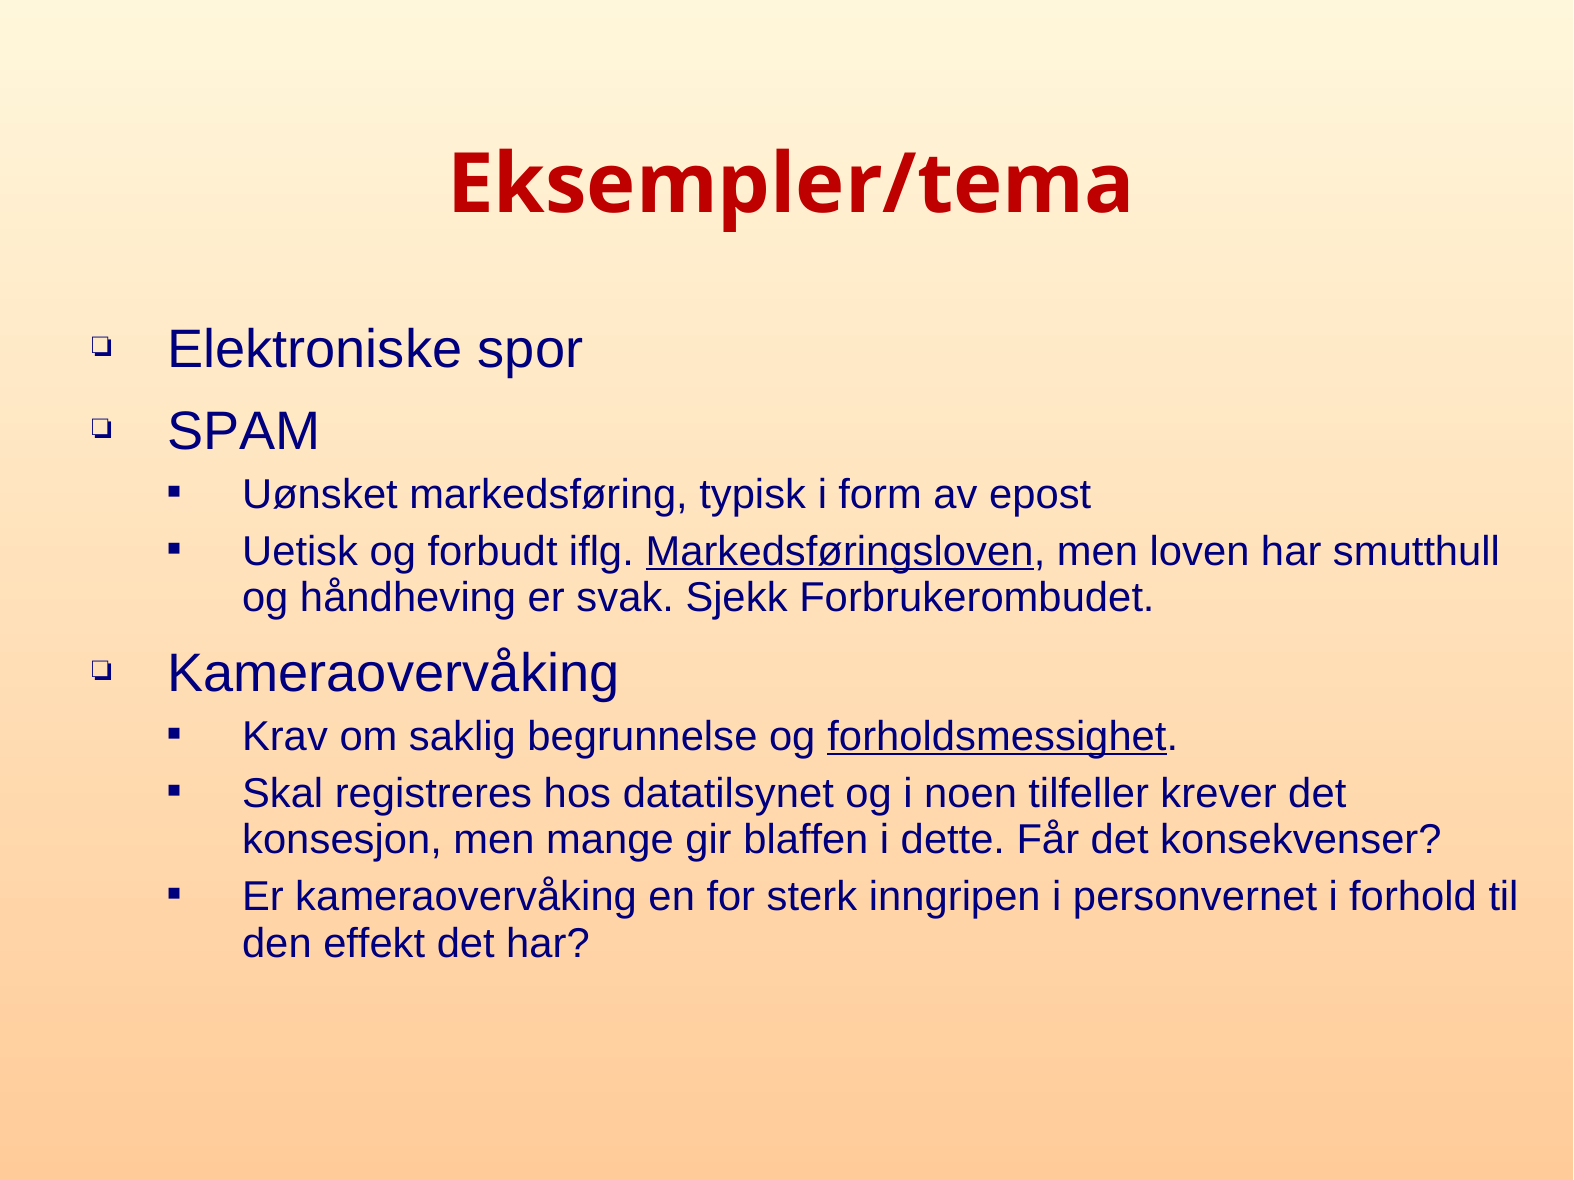

# Eksempler/tema
Elektroniske spor
SPAM
Uønsket markedsføring, typisk i form av epost
Uetisk og forbudt iflg. Markedsføringsloven, men loven har smutthull og håndheving er svak. Sjekk Forbrukerombudet.
Kameraovervåking
Krav om saklig begrunnelse og forholdsmessighet.
Skal registreres hos datatilsynet og i noen tilfeller krever det konsesjon, men mange gir blaffen i dette. Får det konsekvenser?
Er kameraovervåking en for sterk inngripen i personvernet i forhold til den effekt det har?